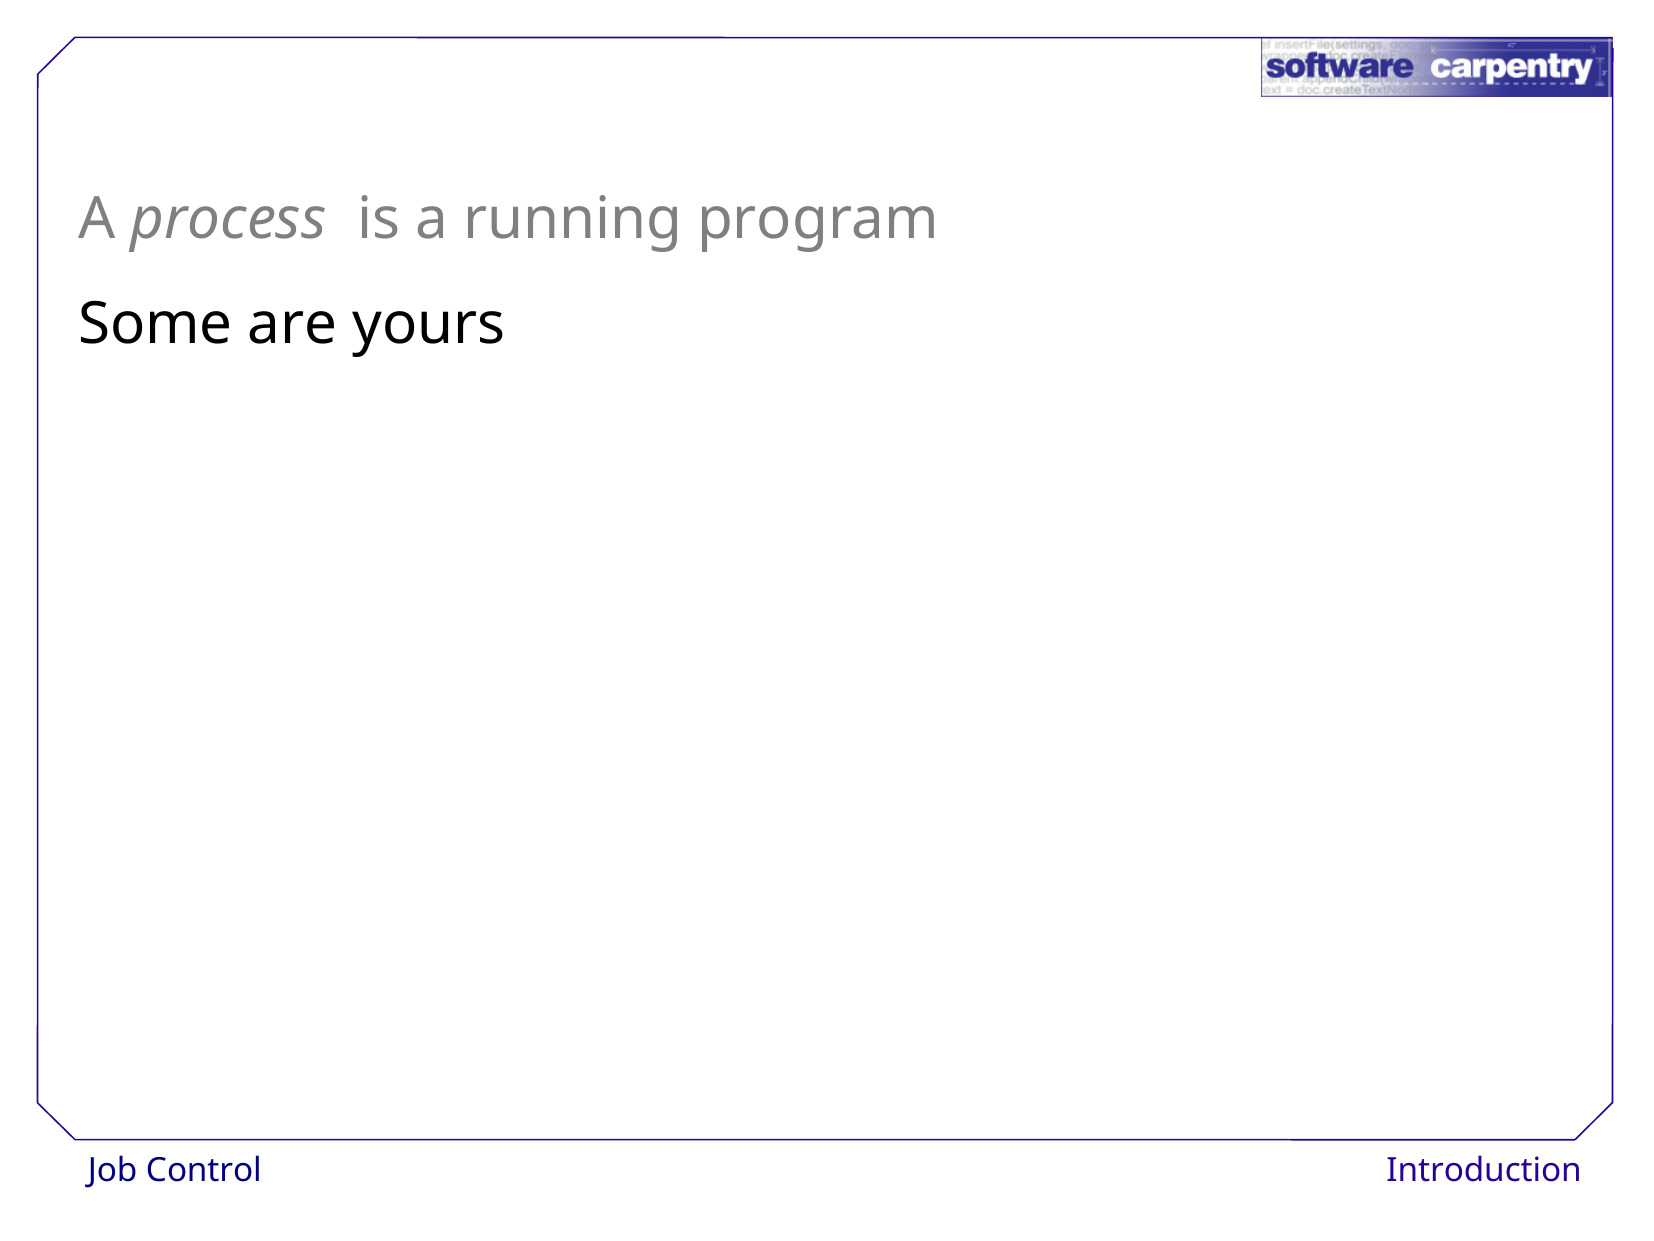

A process is a running program
Some are yours